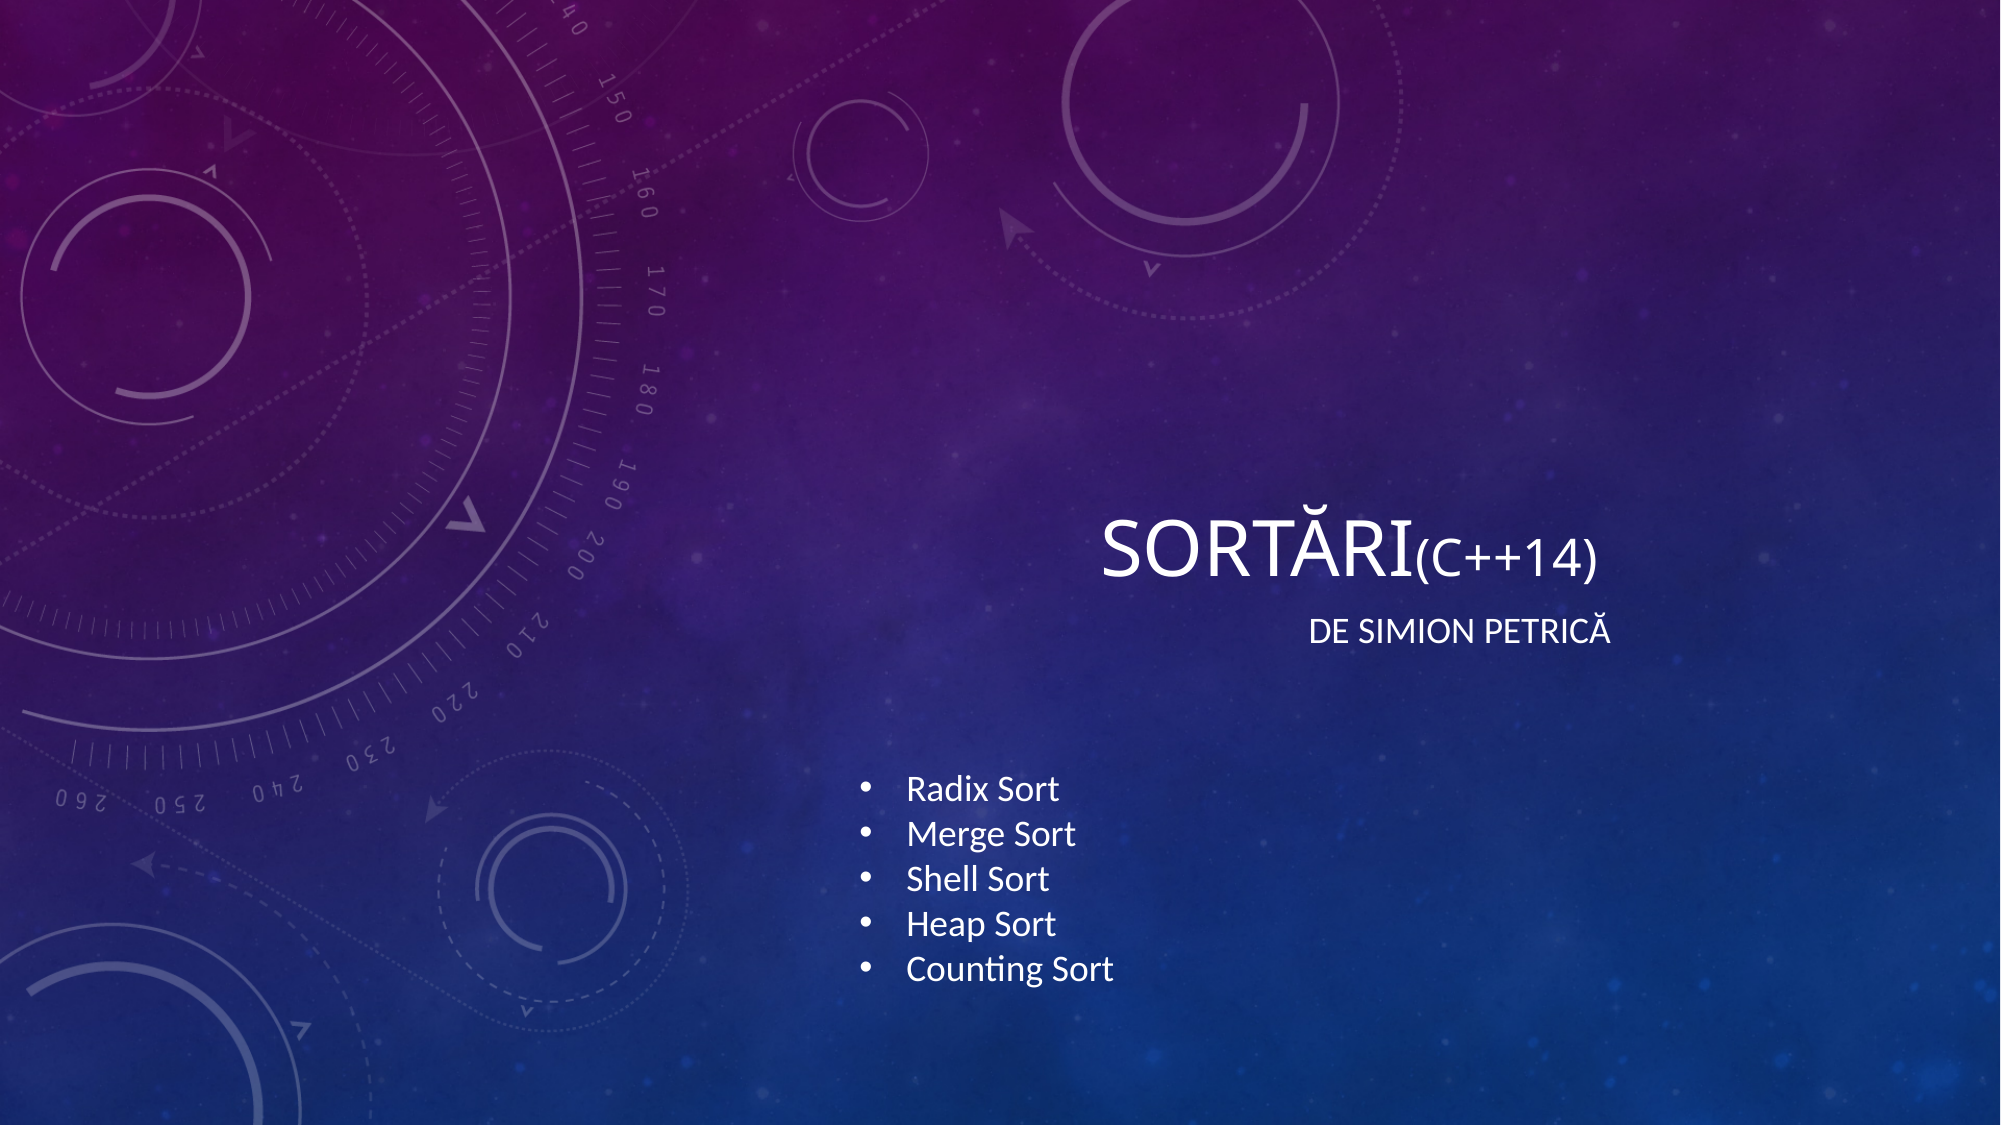

# SORTăRI(c++14)
de Simion Petrică
Radix Sort
Merge Sort
Shell Sort
Heap Sort
Counting Sort